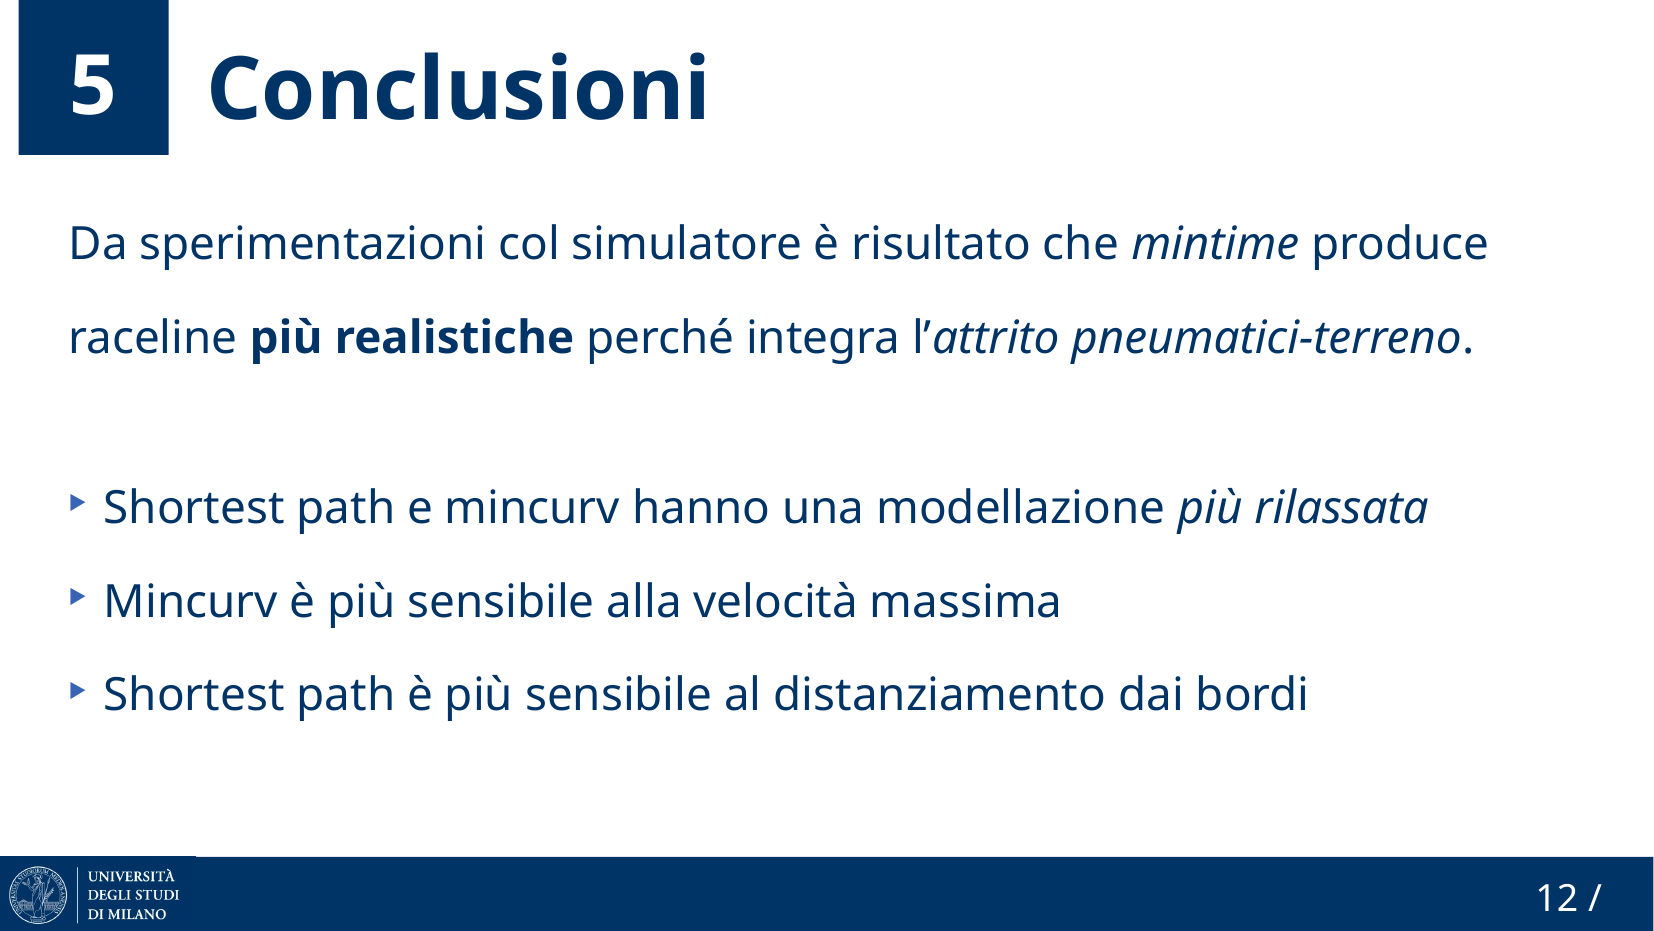

Conclusioni
5
Da sperimentazioni col simulatore è risultato che mintime produce raceline più realistiche perché integra l’attrito pneumatici-terreno.
Shortest path e mincurv hanno una modellazione più rilassata
Mincurv è più sensibile alla velocità massima
Shortest path è più sensibile al distanziamento dai bordi
12 / 12